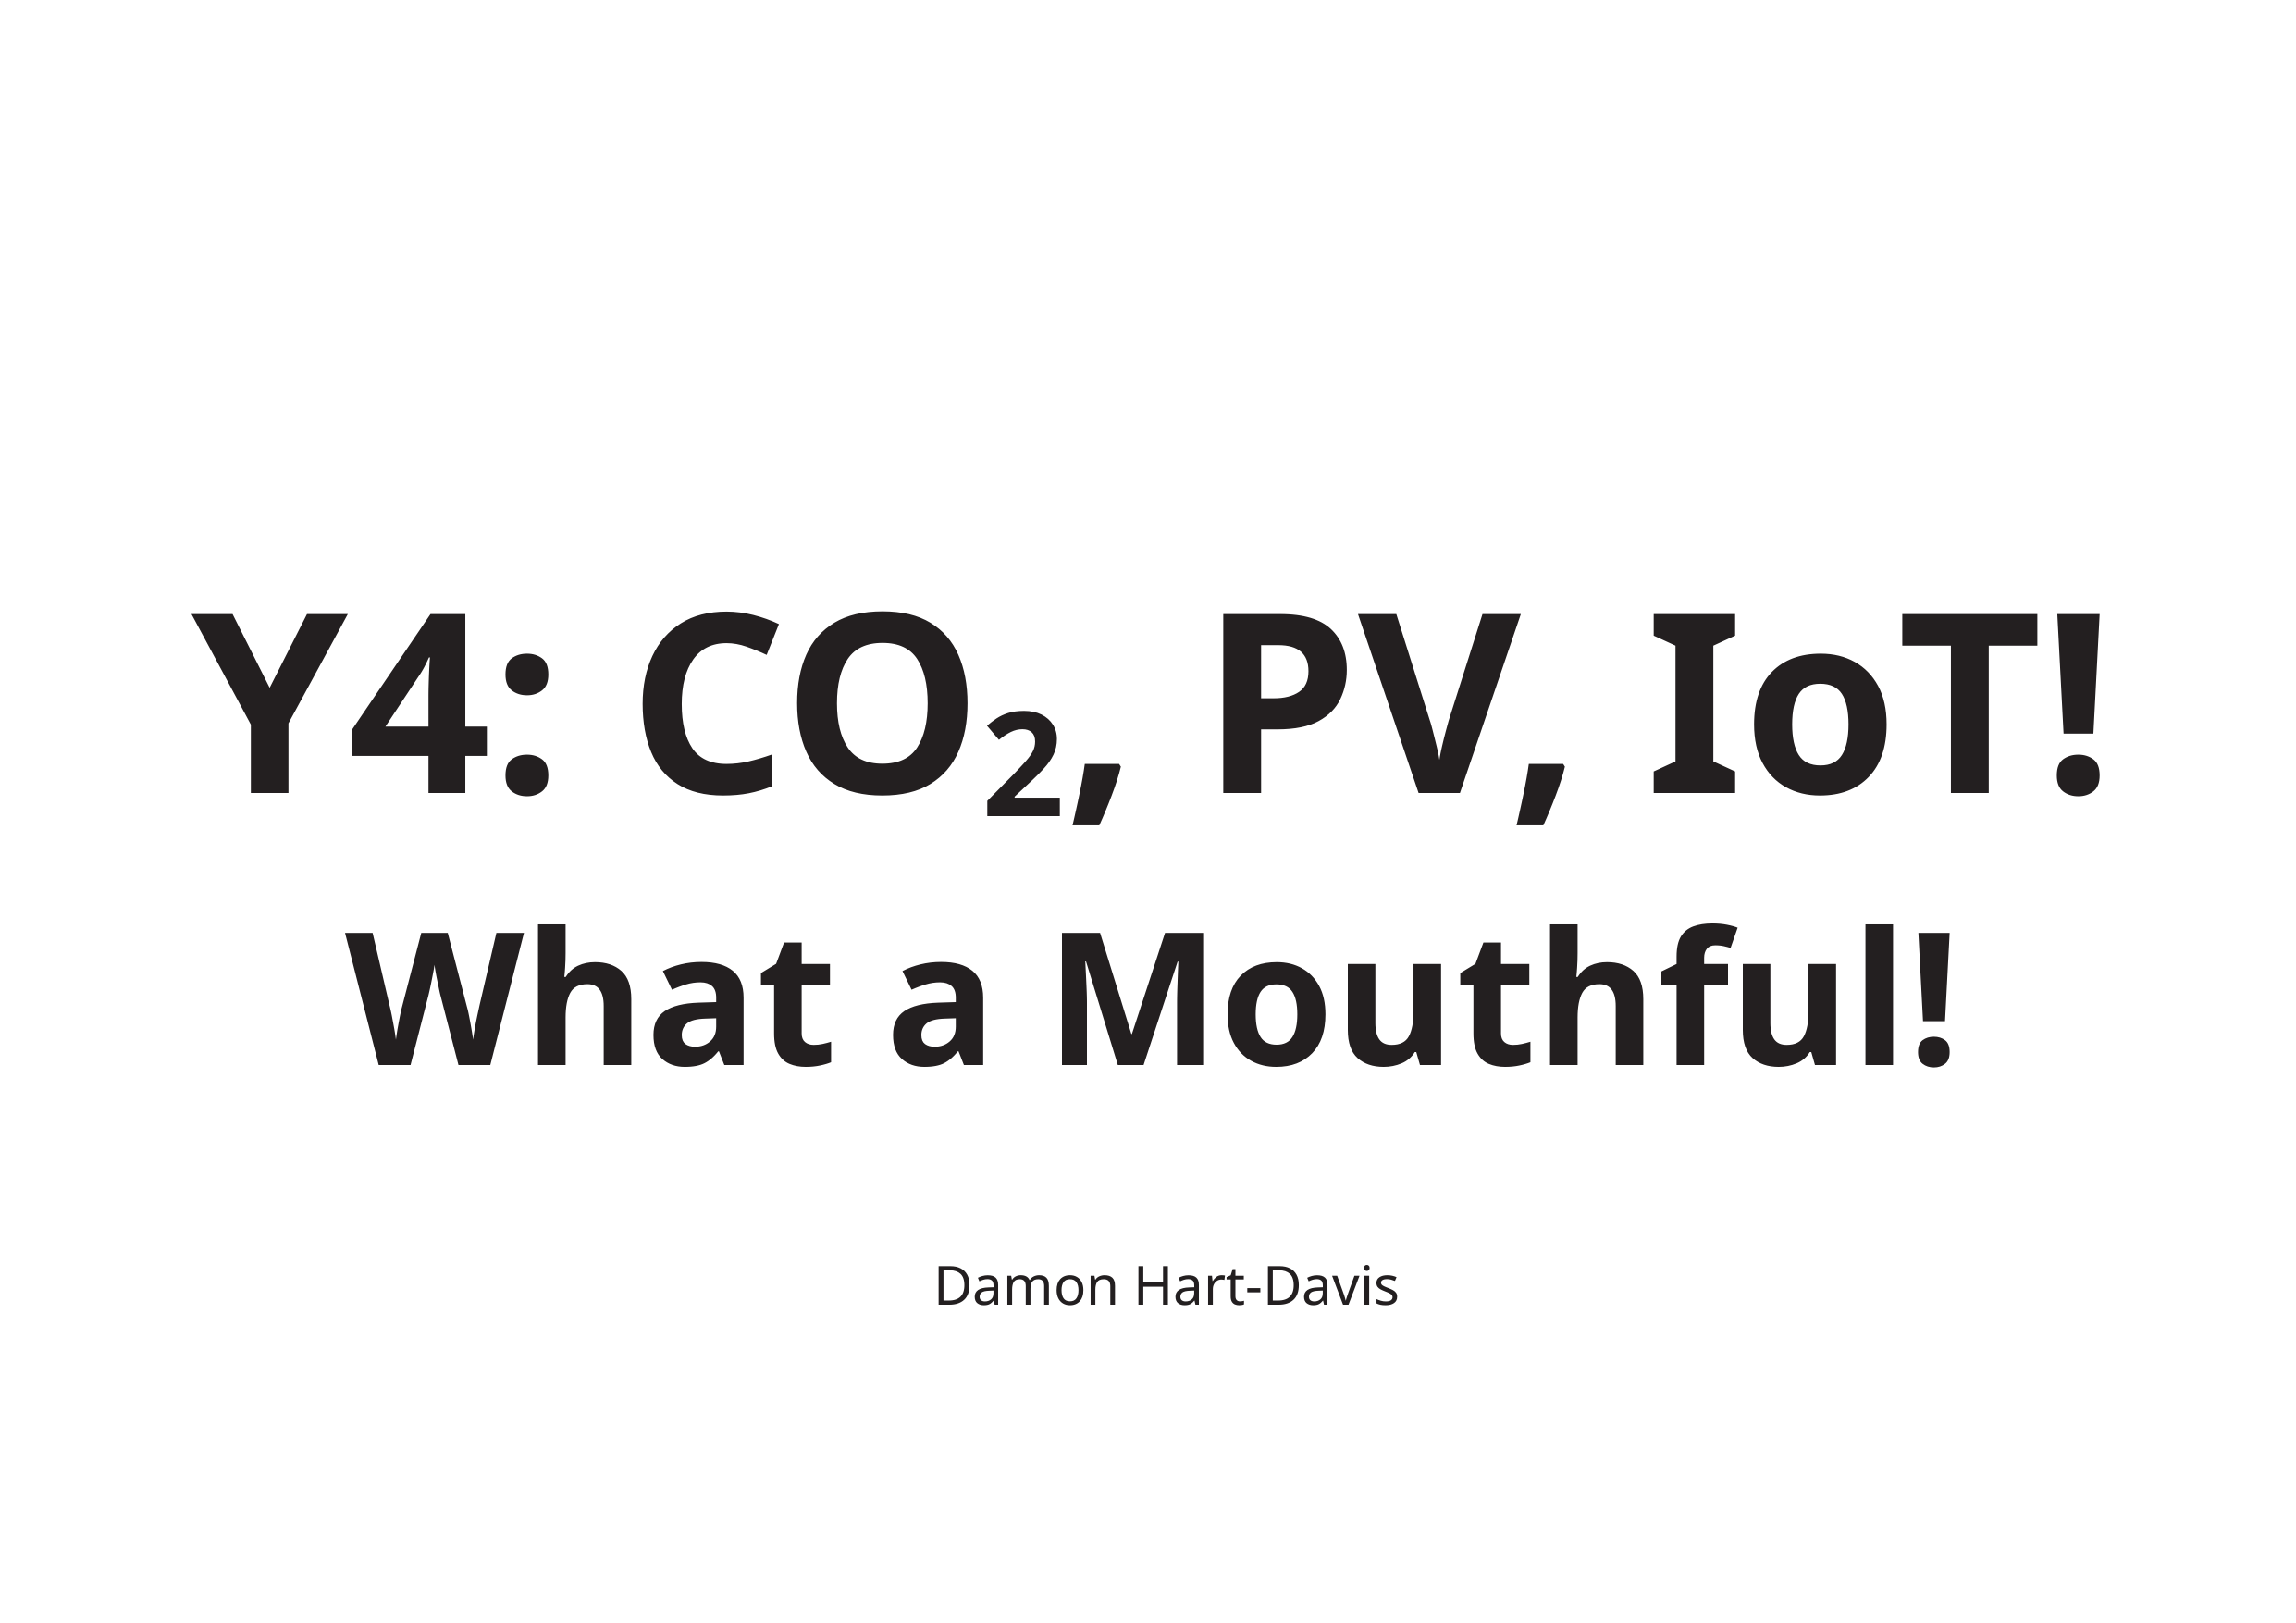

Y4: CO2, PV, IoT!
What a Mouthful!
w opentrv.org.uk
t @opentrv
Damon Hart-Davis